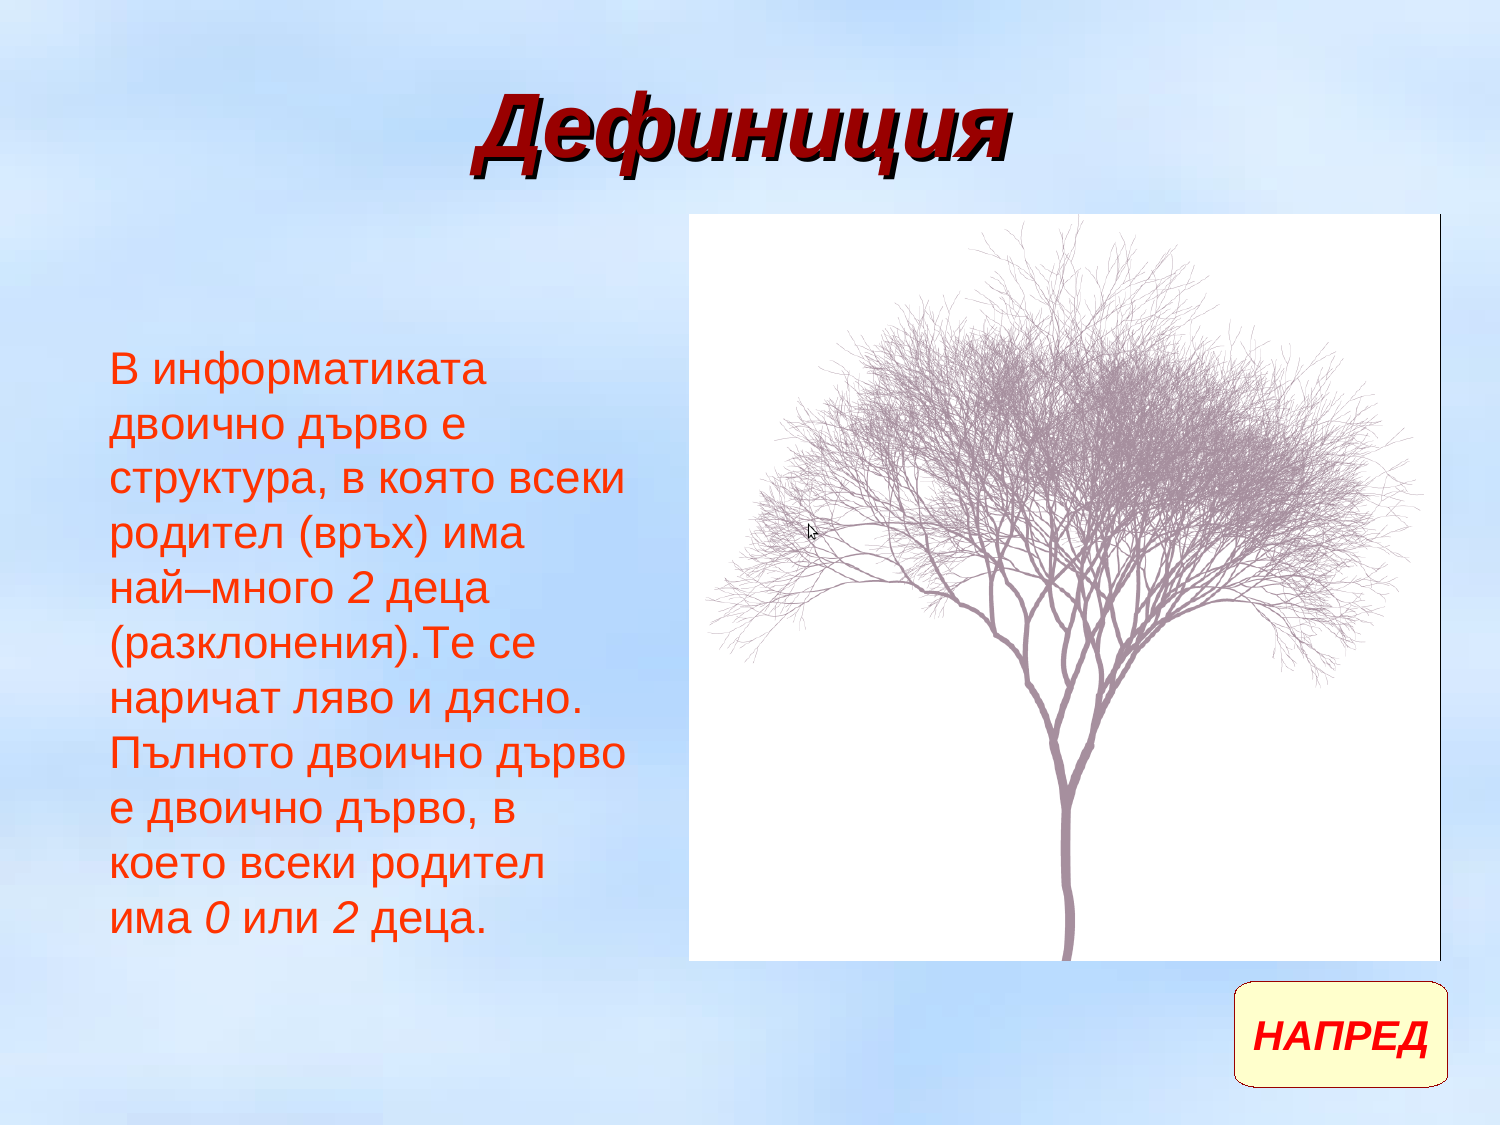

# Дефиниция
В информатиката двоично дърво е структура, в която всеки родител (връх) има най–много 2 деца (разклонения).Те се наричат ляво и дясно. Пълното двоично дърво е двоично дърво, в което всеки родител има 0 или 2 деца.
НАПРЕД